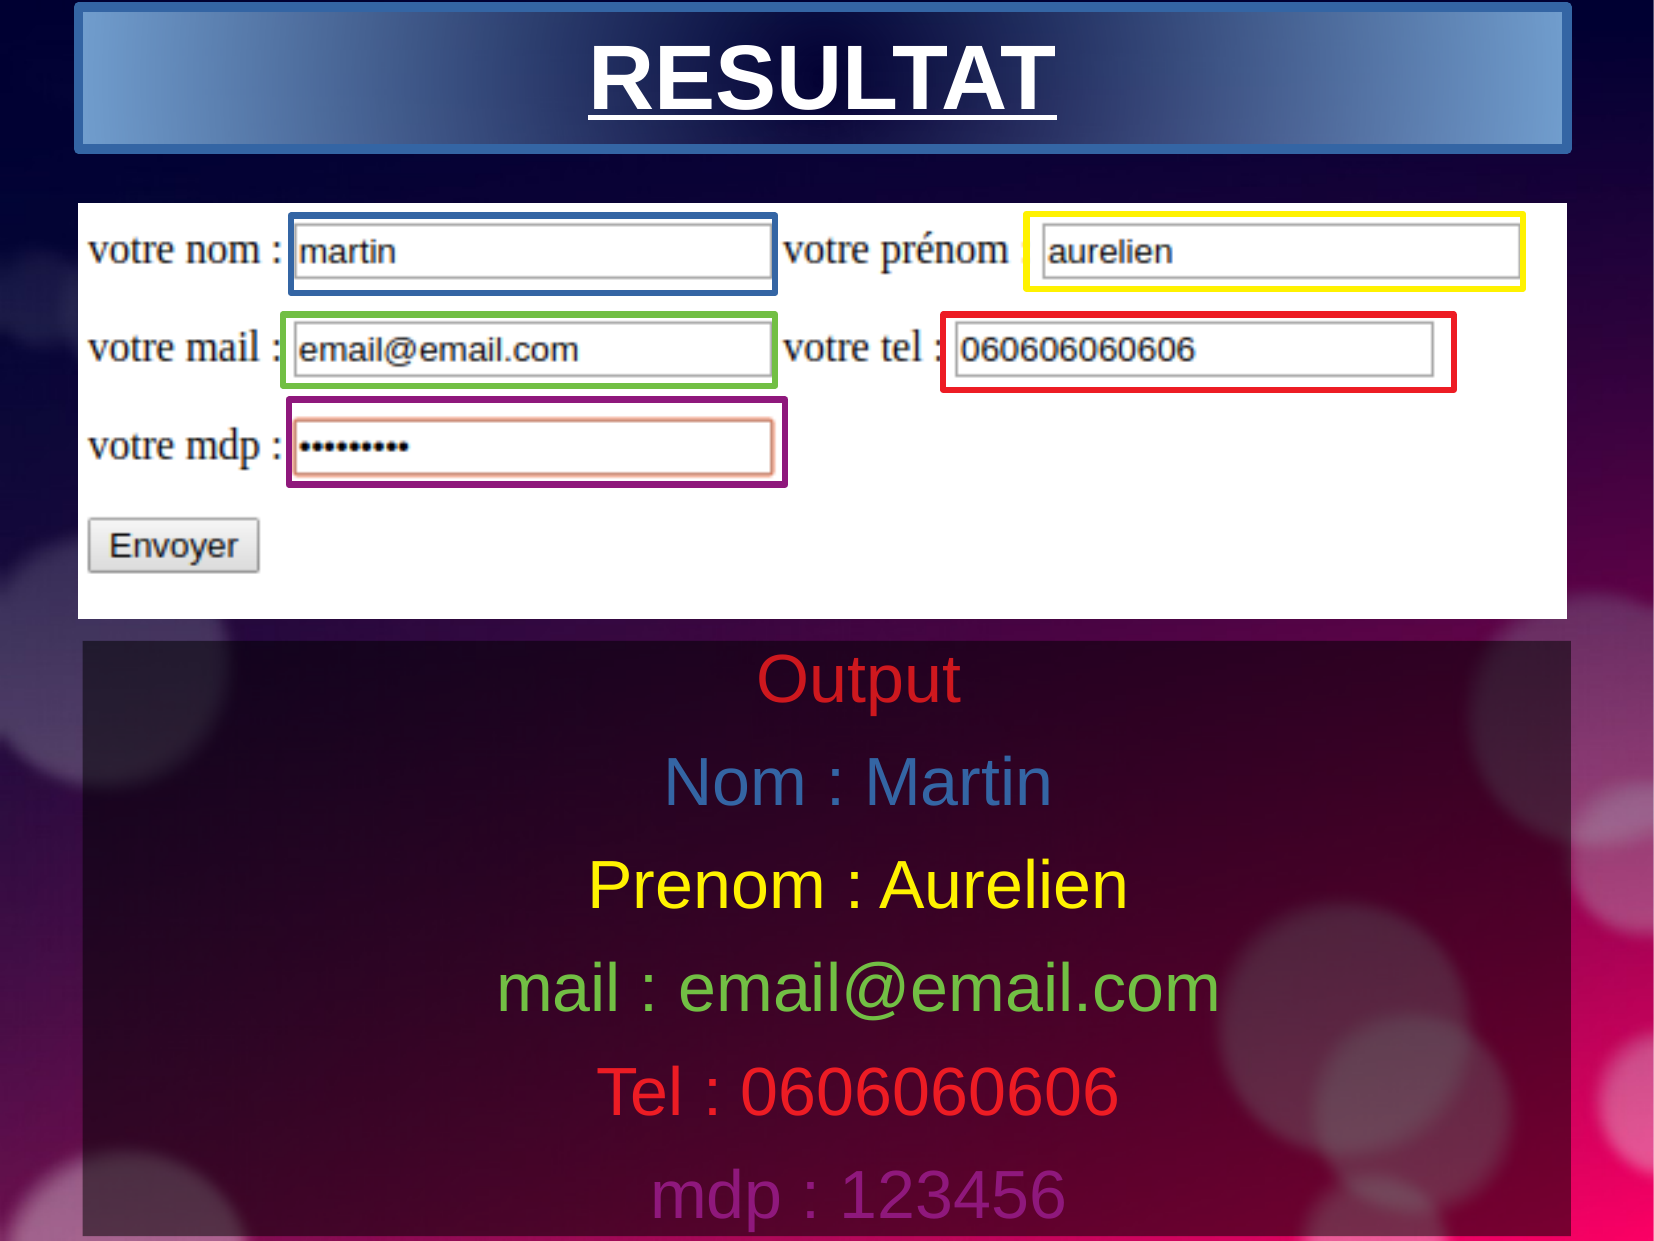

# RESULTAT
Output
Nom : Martin
Prenom : Aurelien
mail : email@email.com
Tel : 0606060606
mdp : 123456